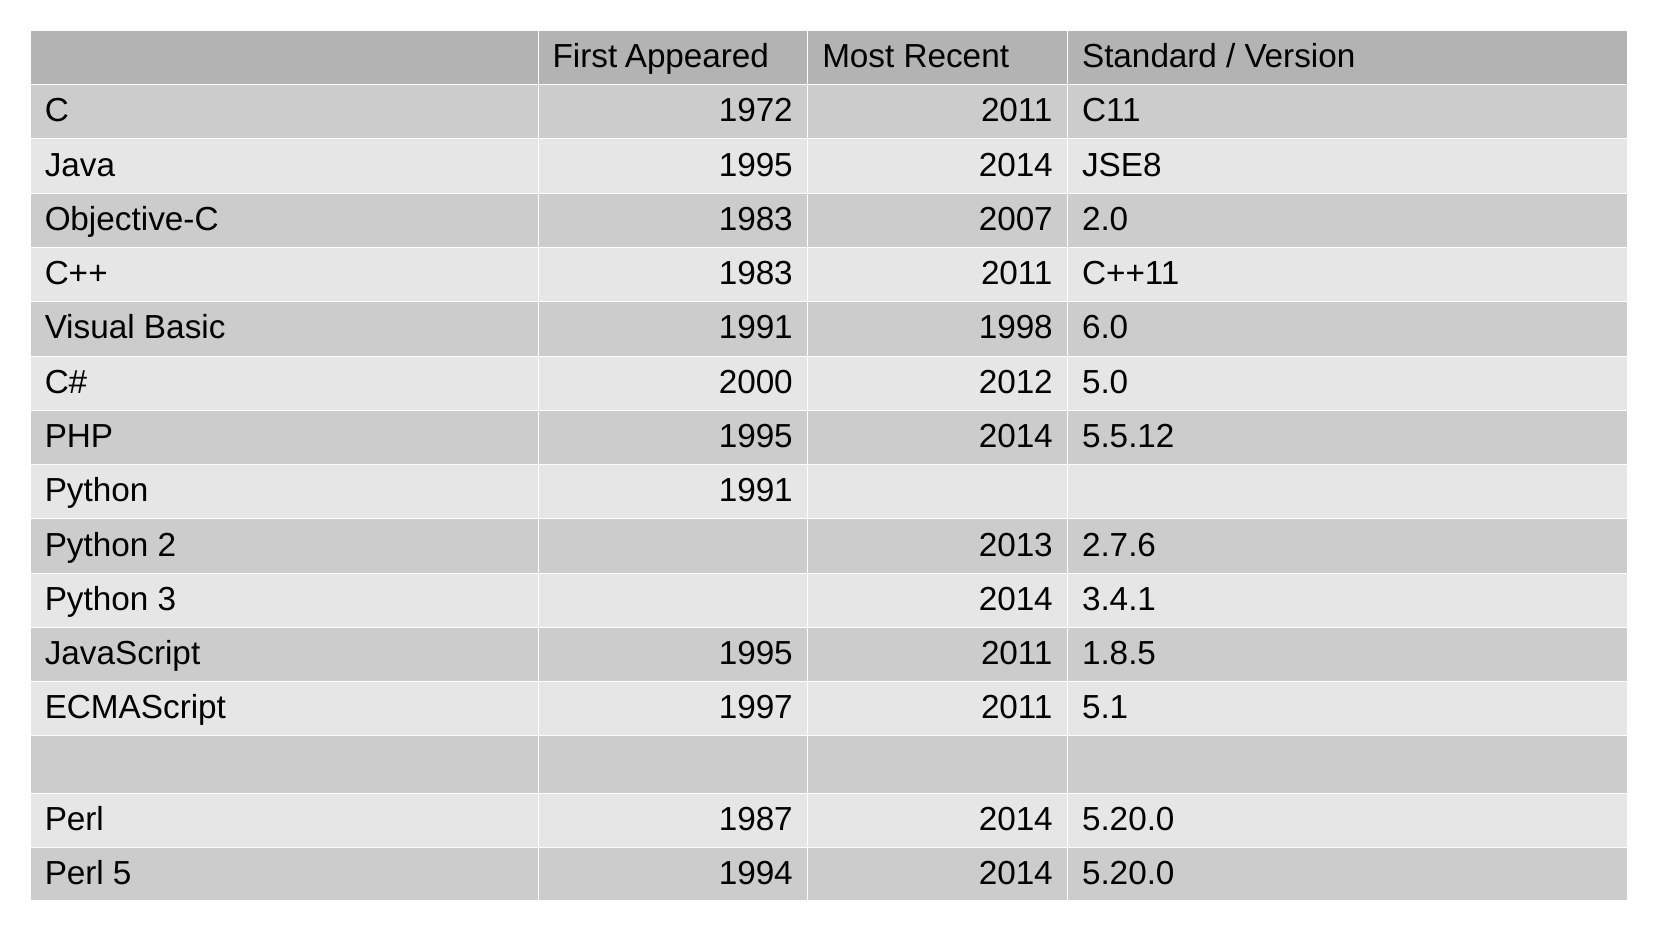

| | First Appeared | Most Recent | Standard / Version |
| --- | --- | --- | --- |
| C | 1972 | 2011 | C11 |
| Java | 1995 | 2014 | JSE8 |
| Objective-C | 1983 | 2007 | 2.0 |
| C++ | 1983 | 2011 | C++11 |
| Visual Basic | 1991 | 1998 | 6.0 |
| C# | 2000 | 2012 | 5.0 |
| PHP | 1995 | 2014 | 5.5.12 |
| Python | 1991 | | |
| Python 2 | | 2013 | 2.7.6 |
| Python 3 | | 2014 | 3.4.1 |
| JavaScript | 1995 | 2011 | 1.8.5 |
| ECMAScript | 1997 | 2011 | 5.1 |
| | | | |
| Perl | 1987 | 2014 | 5.20.0 |
| Perl 5 | 1994 | 2014 | 5.20.0 |